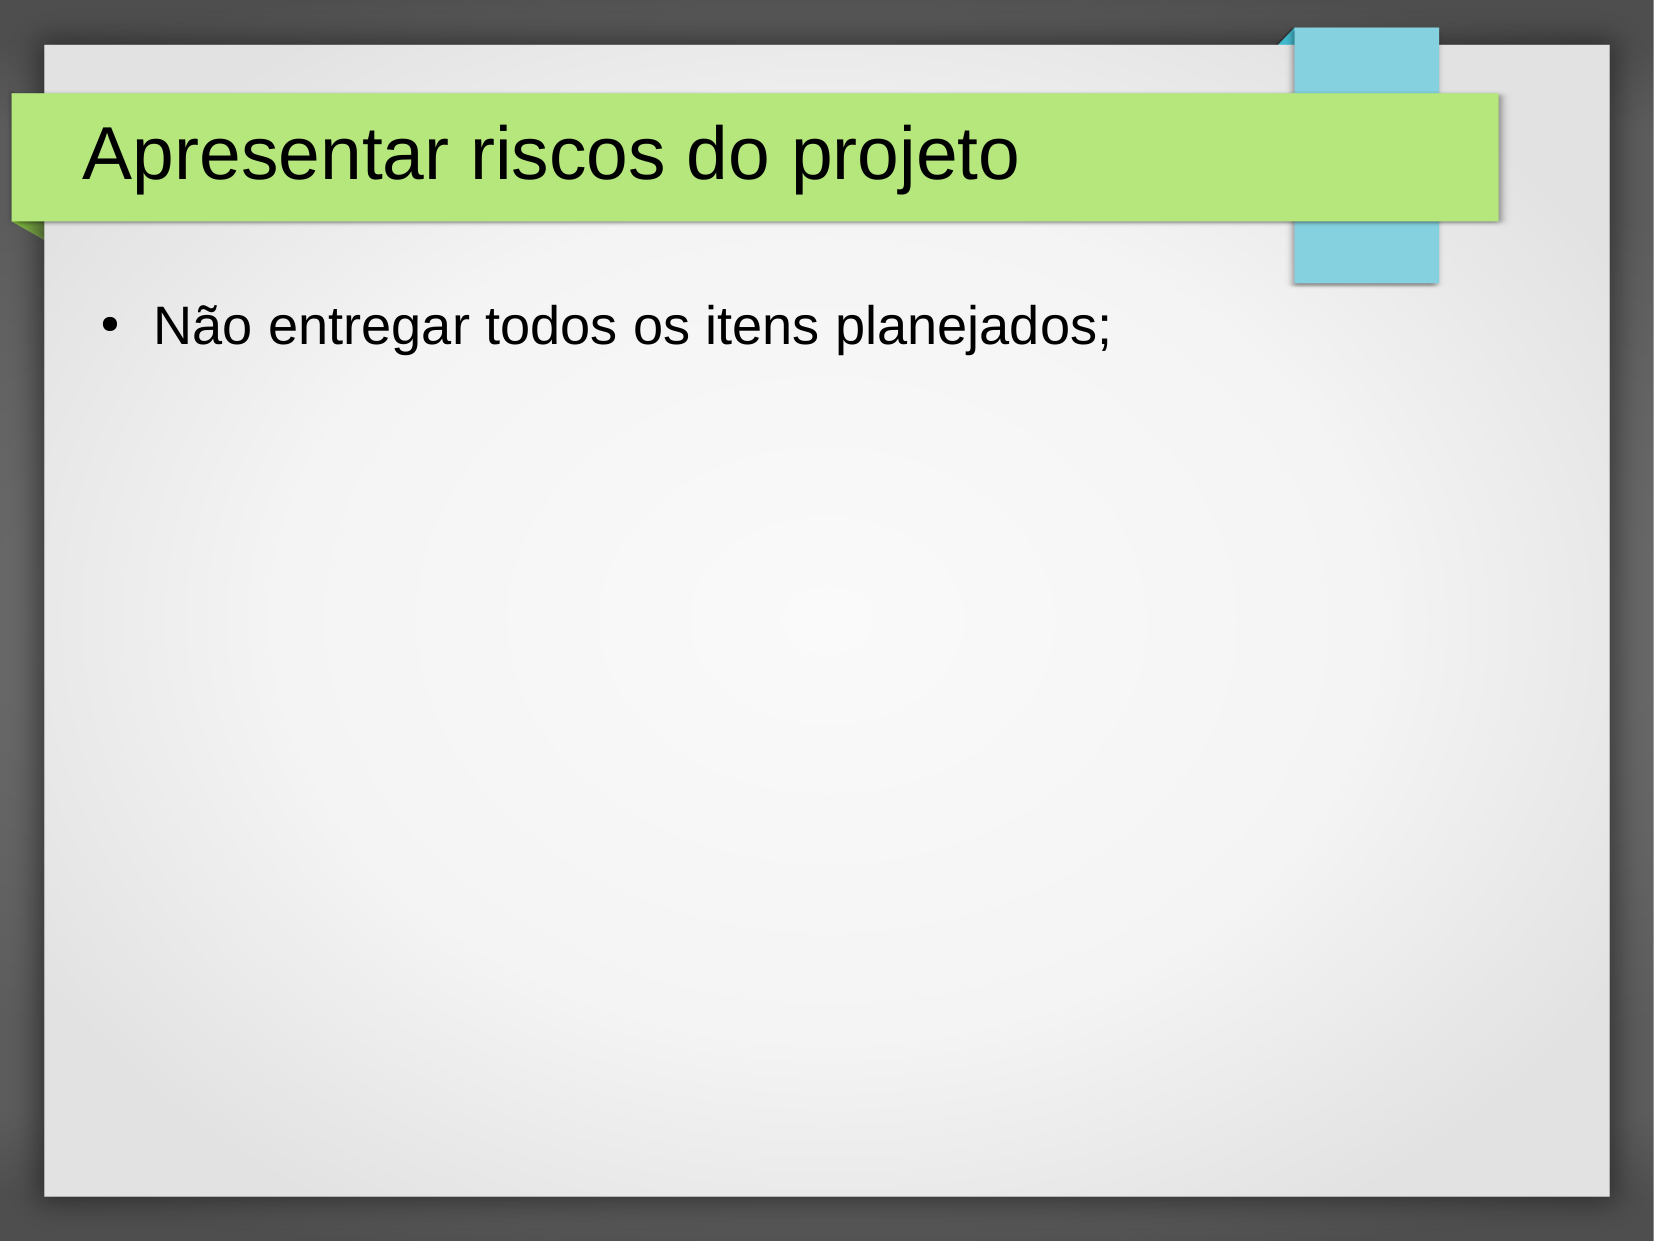

# Apresentar riscos do projeto
Não entregar todos os itens planejados;